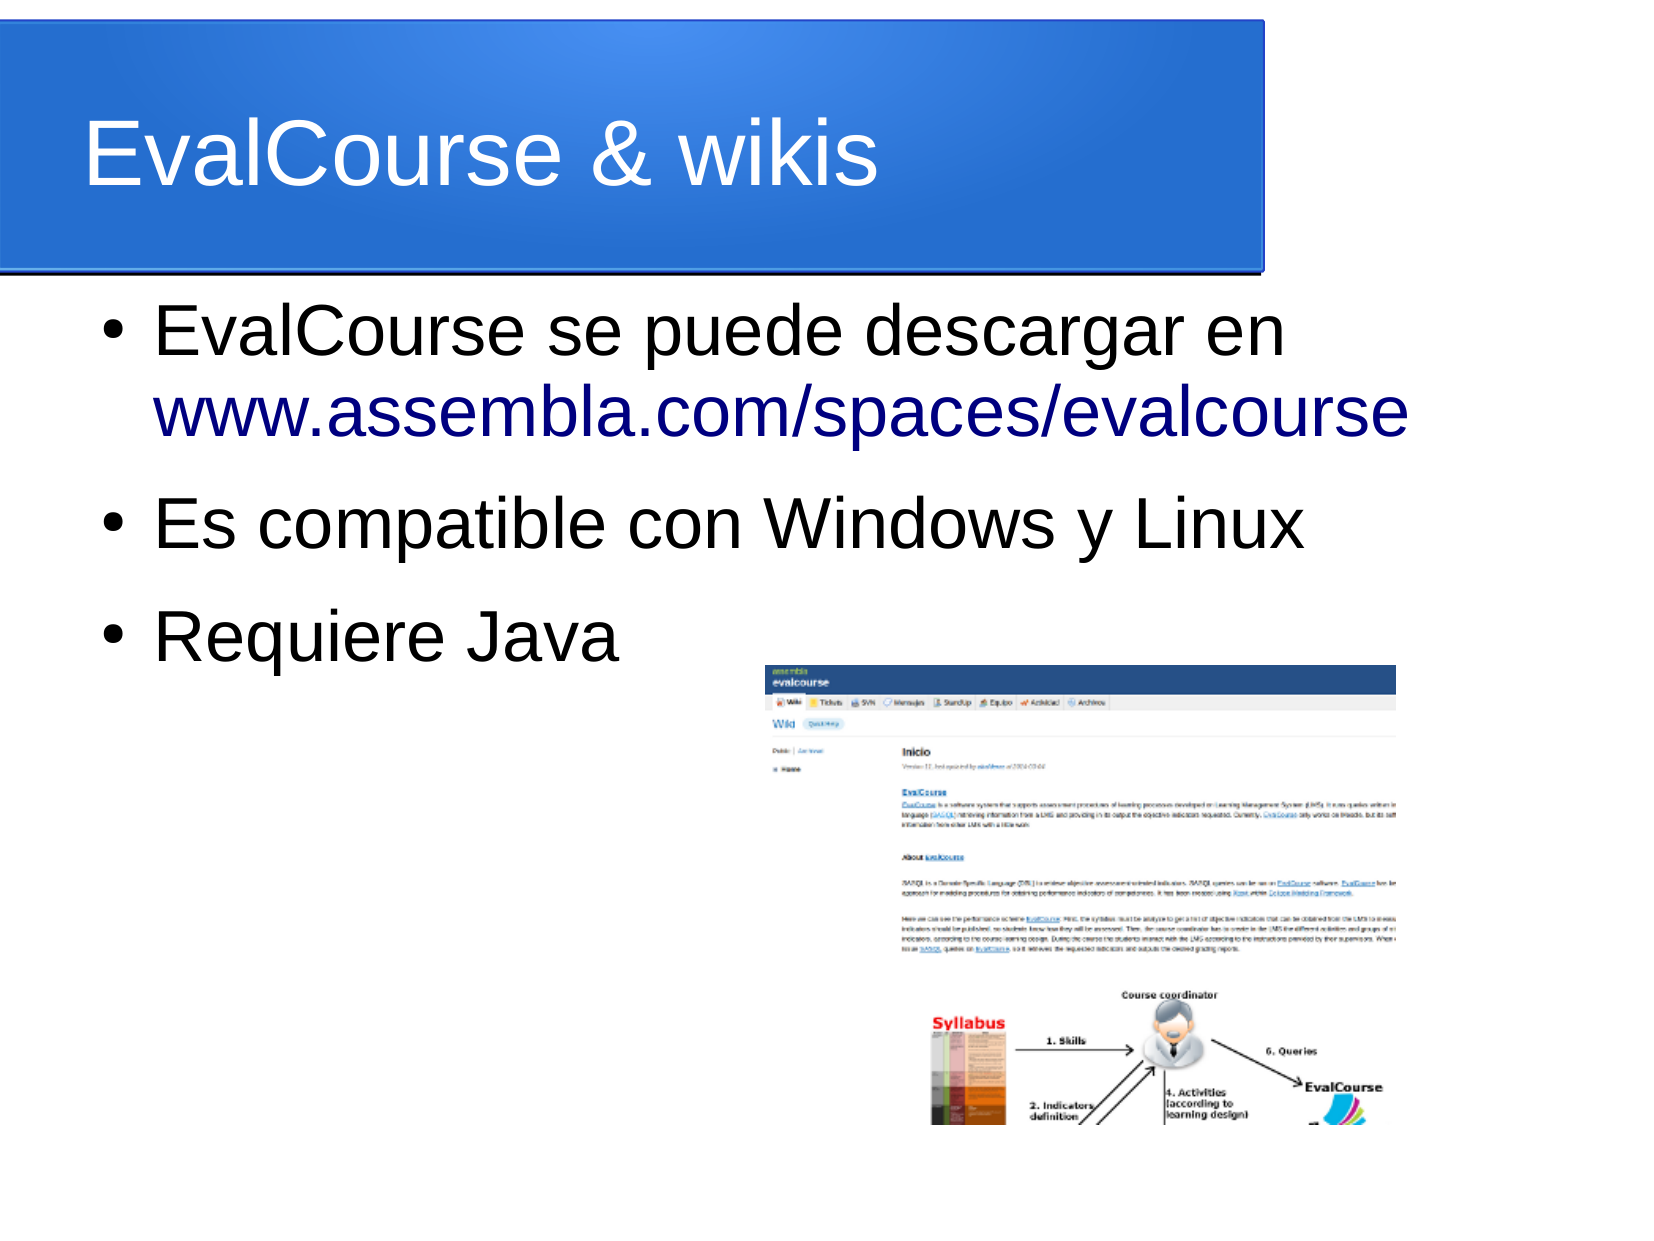

# EvalCourse & wikis
EvalCourse se puede descargar en www.assembla.com/spaces/evalcourse
Es compatible con Windows y Linux
Requiere Java